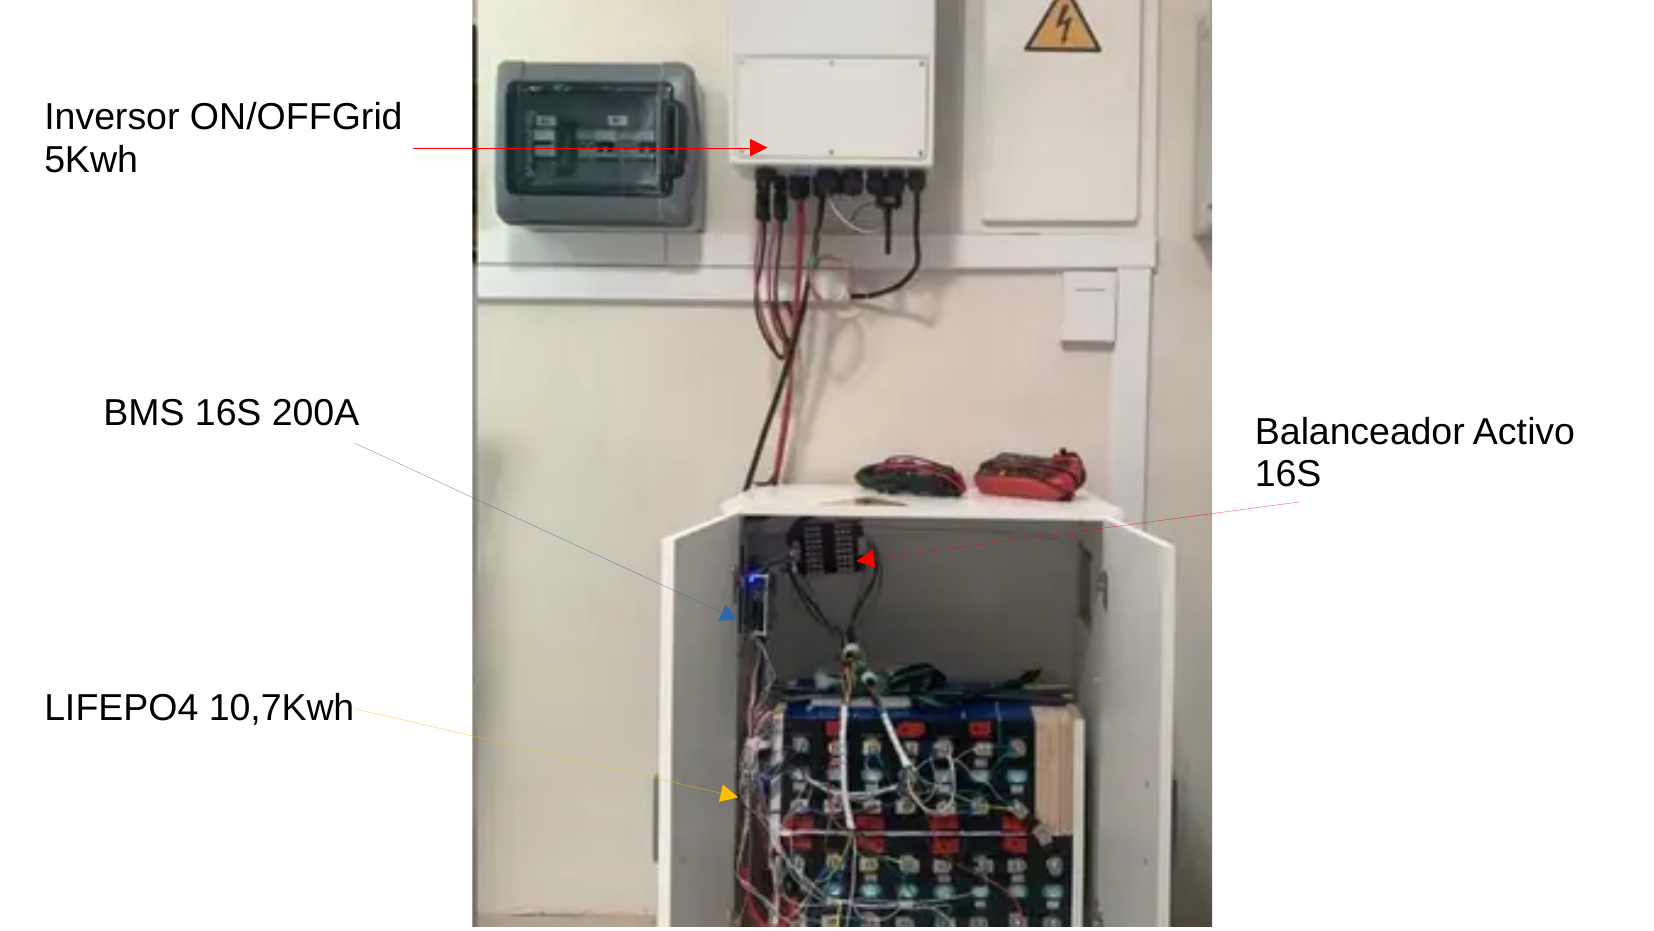

Inversor ON/OFFGrid
5Kwh
BMS 16S 200A
Balanceador Activo 16S
LIFEPO4 10,7Kwh